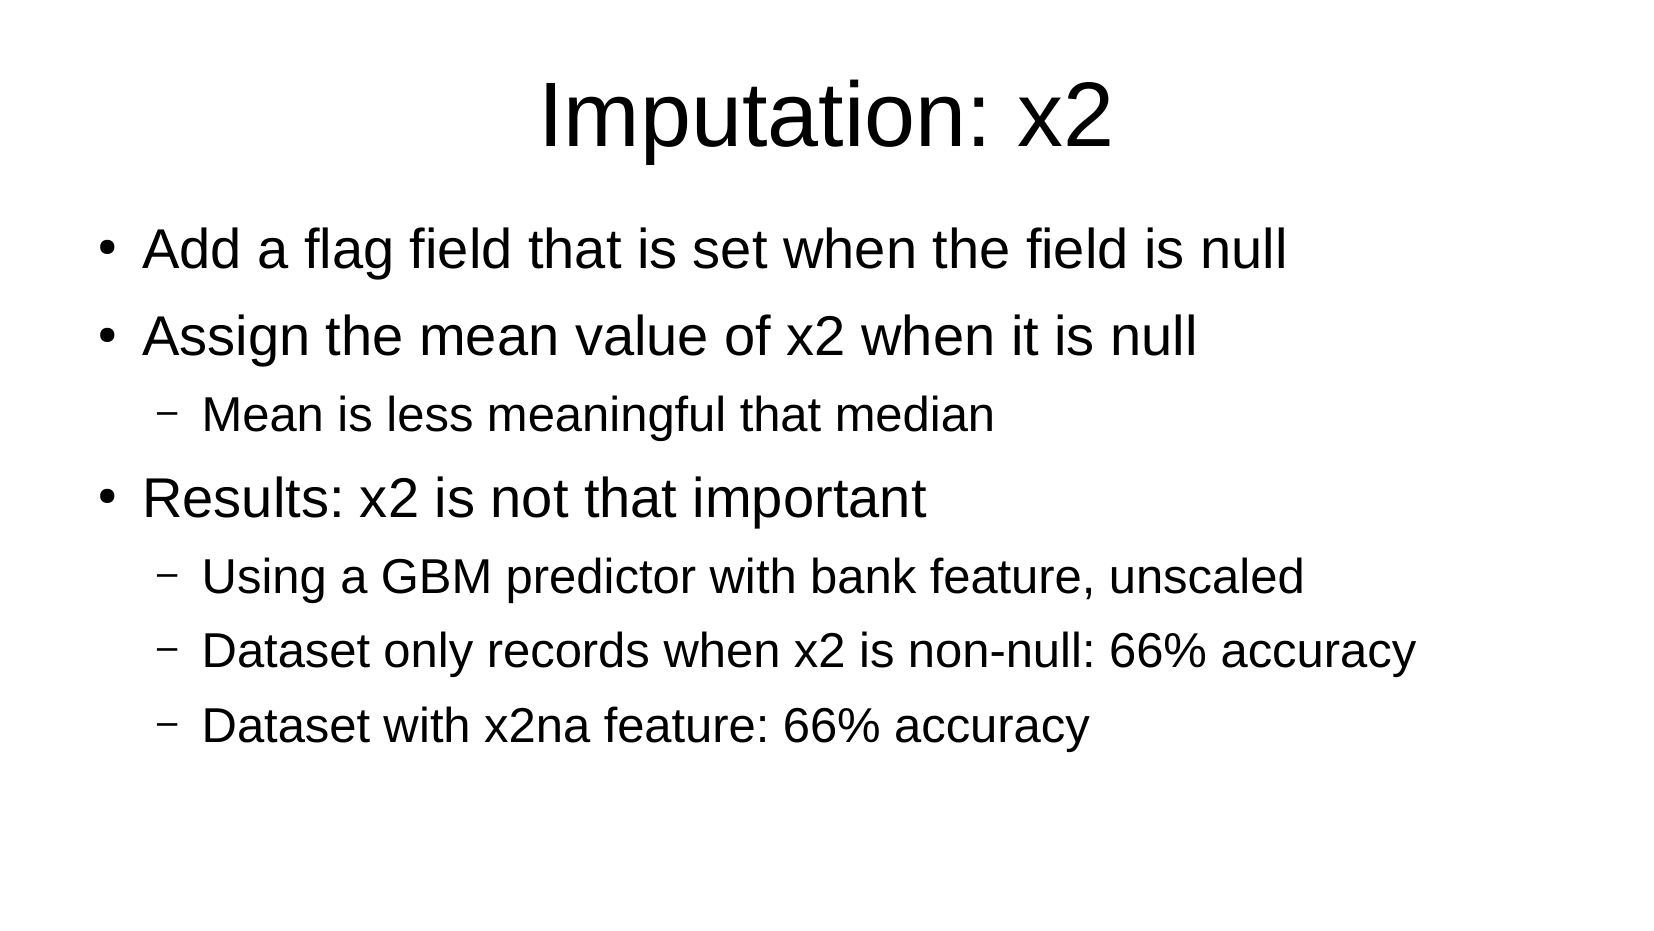

# Imputation: x2
Add a flag field that is set when the field is null
Assign the mean value of x2 when it is null
Mean is less meaningful that median
Results: x2 is not that important
Using a GBM predictor with bank feature, unscaled
Dataset only records when x2 is non-null: 66% accuracy
Dataset with x2na feature: 66% accuracy